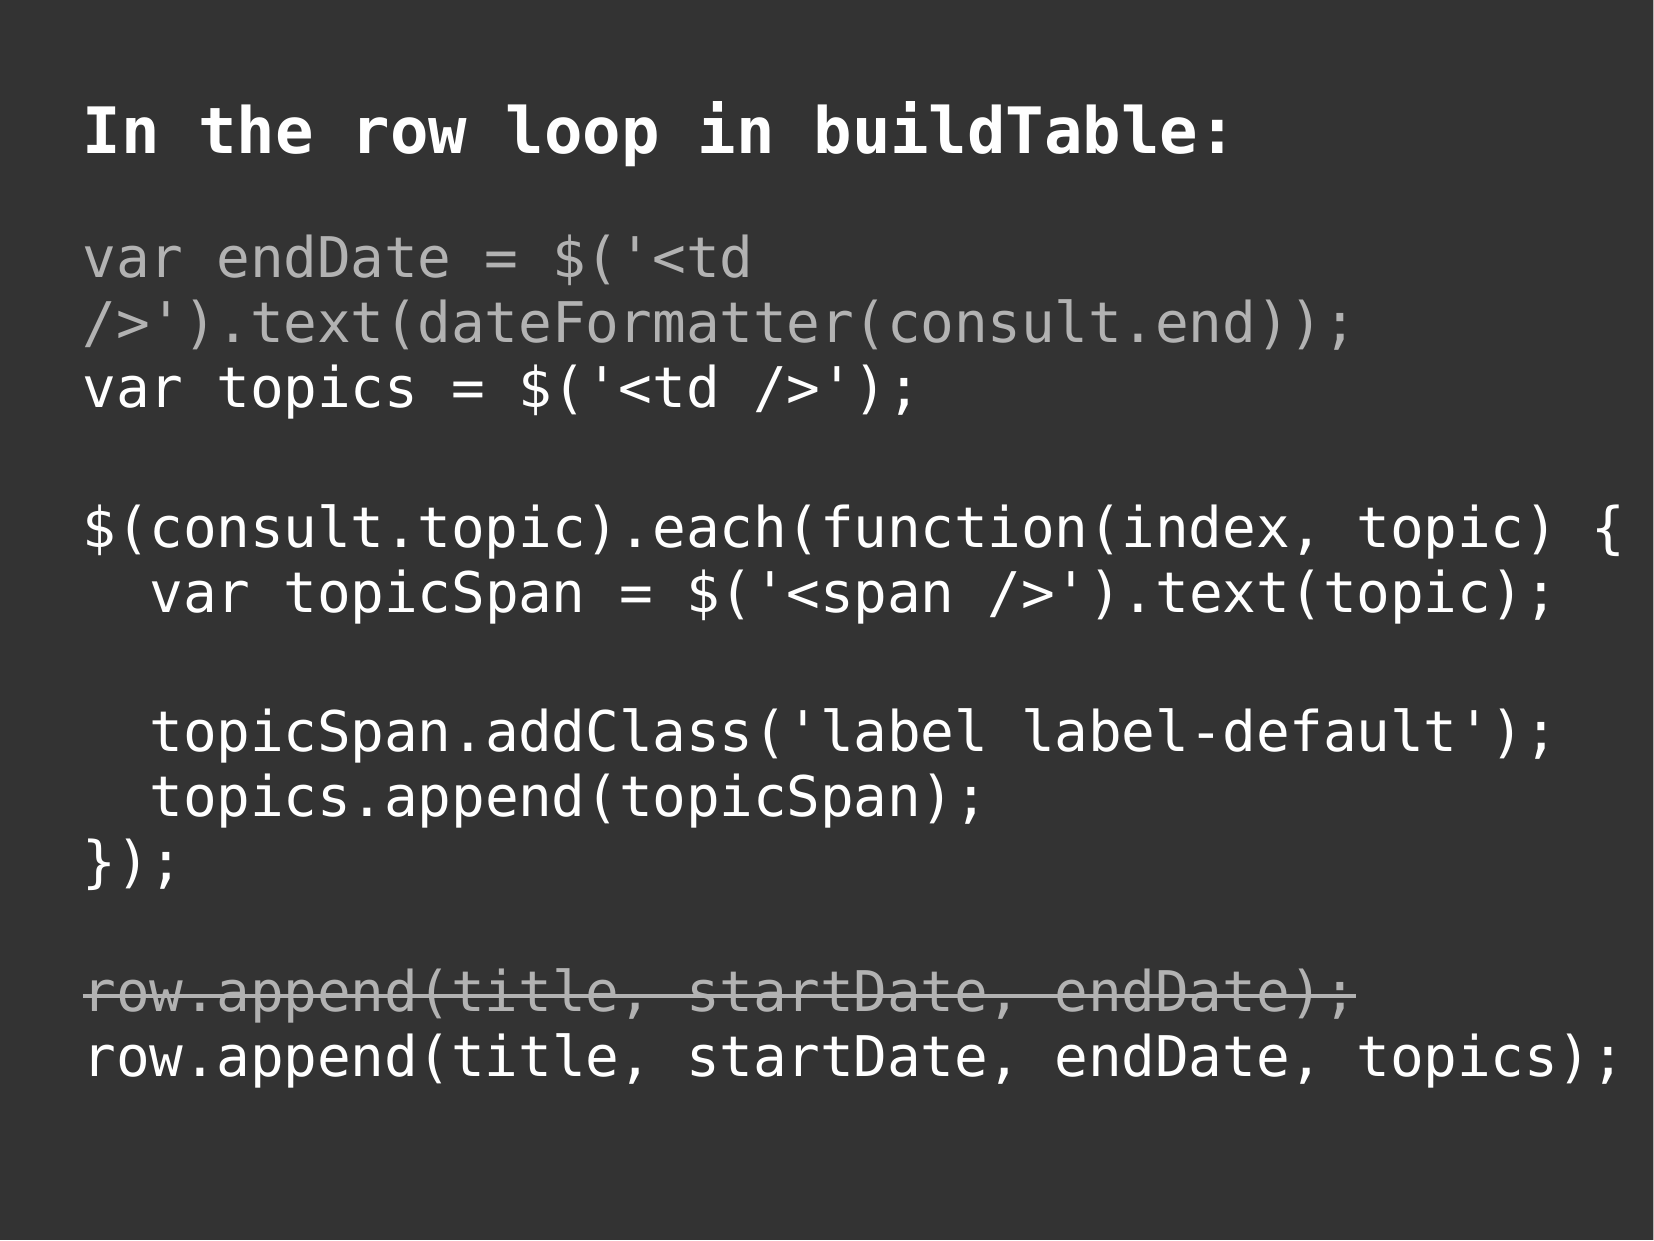

# In the row loop in buildTable:
var endDate = $('<td />').text(dateFormatter(consult.end));
var topics = $('<td />');
$(consult.topic).each(function(index, topic) {
 var topicSpan = $('<span />').text(topic);
 topicSpan.addClass('label label-default');
 topics.append(topicSpan);
});
row.append(title, startDate, endDate);
row.append(title, startDate, endDate, topics);